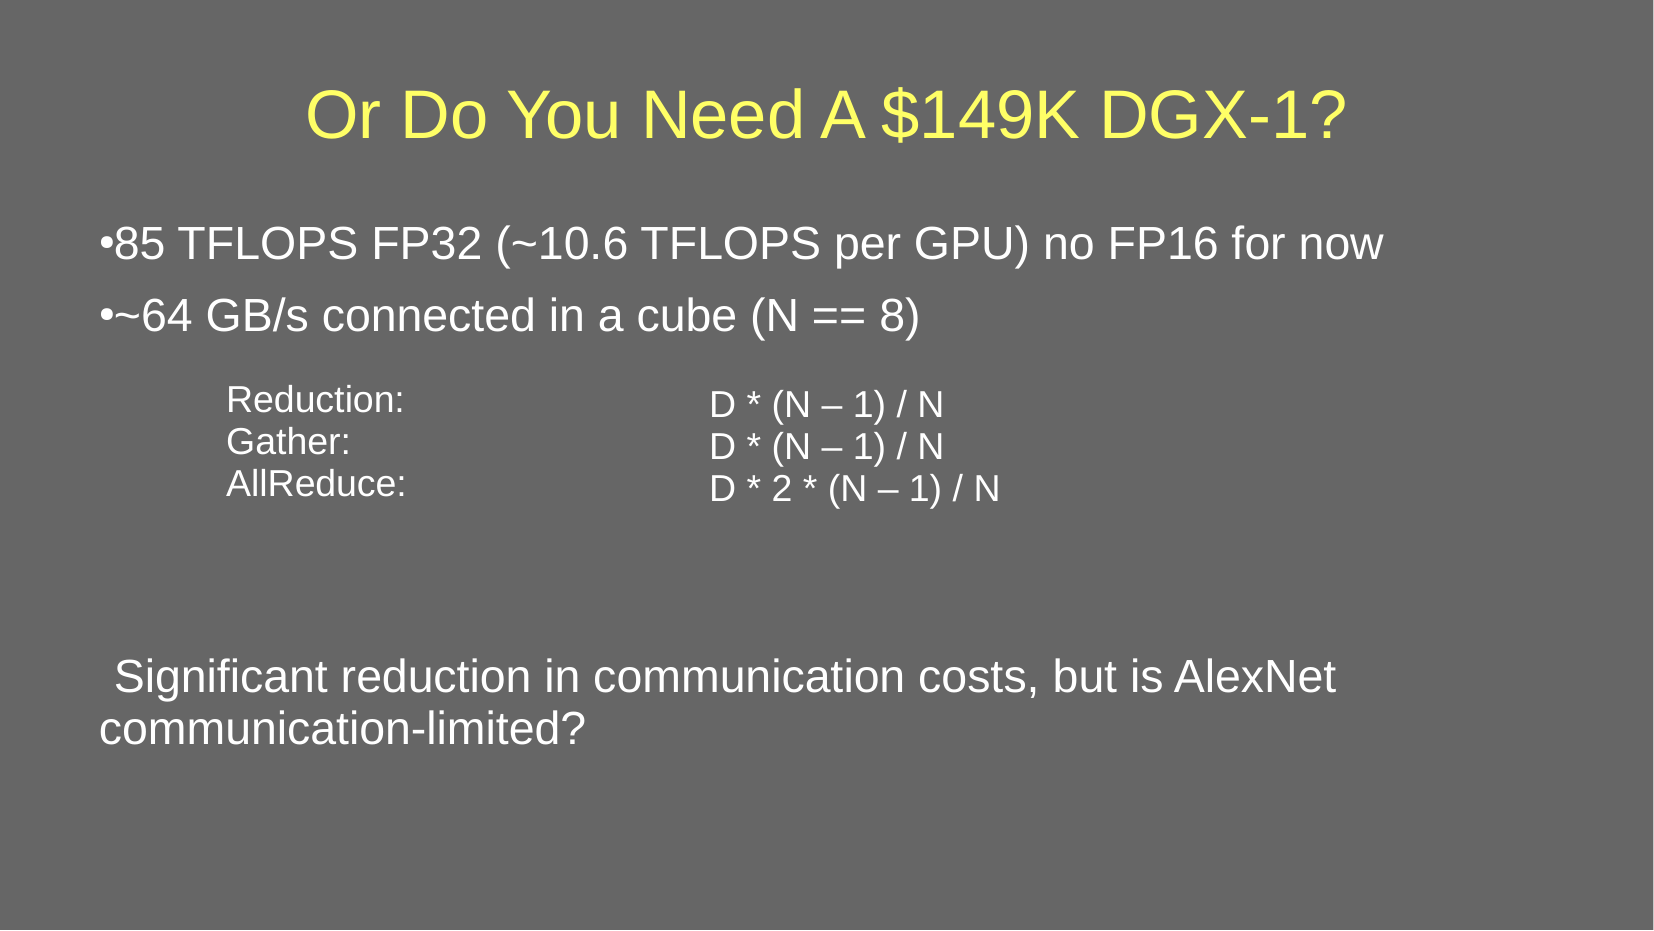

# Or Do You Need A $149K DGX-1?
85 TFLOPS FP32 (~10.6 TFLOPS per GPU) no FP16 for now
~64 GB/s connected in a cube (N == 8)
Significant reduction in communication costs, but is AlexNet communication-limited?
Reduction:
Gather:
AllReduce:
D * (N – 1) / N
D * (N – 1) / N
D * 2 * (N – 1) / N